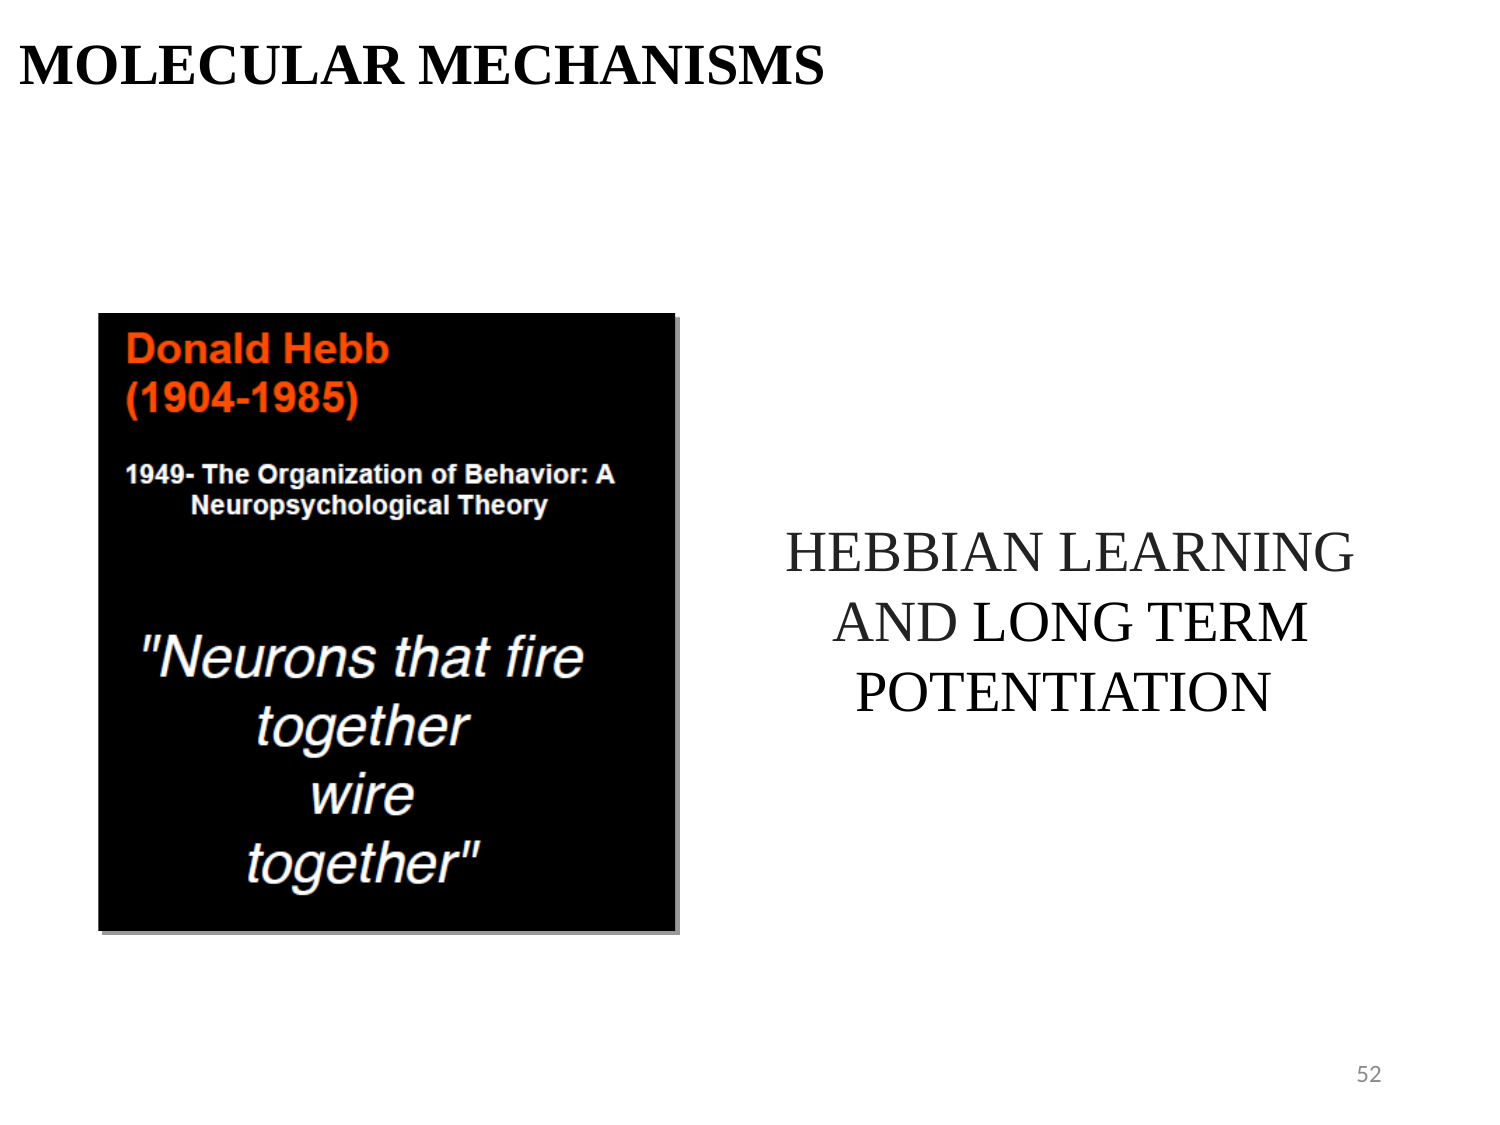

MOLECULAR MECHANISMS
HEBBIAN LEARNING AND LONG TERM POTENTIATION
52